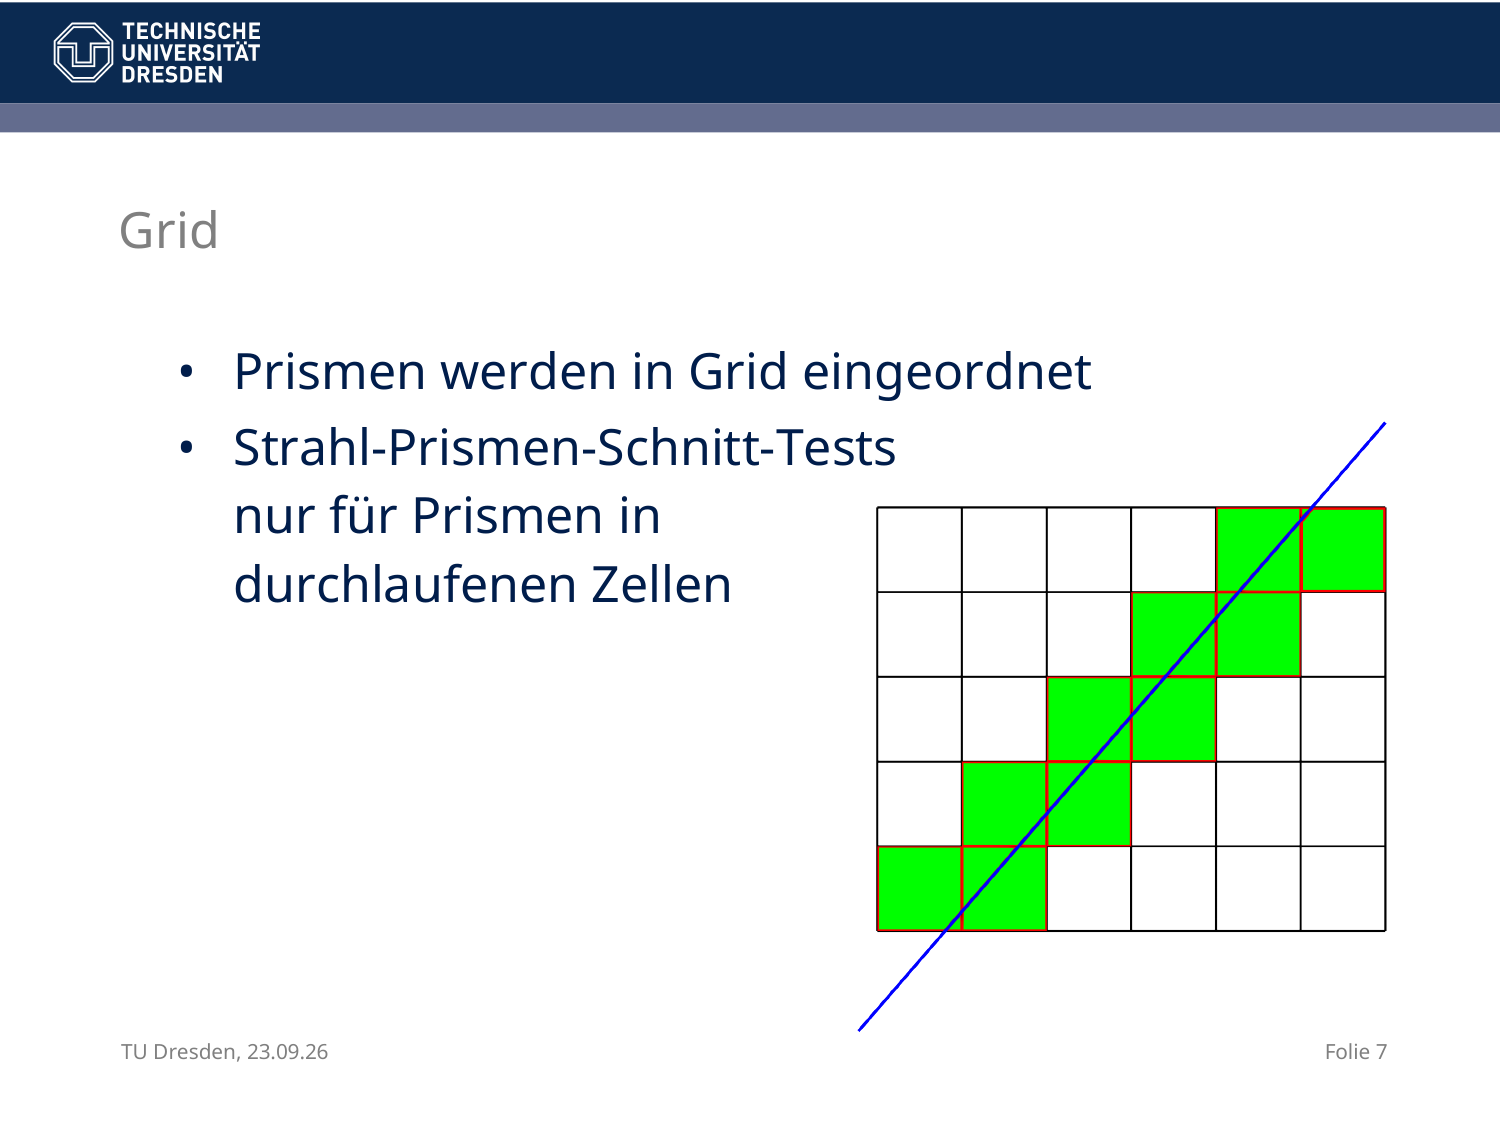

# Grid
Prismen werden in Grid eingeordnet
Strahl-Prismen-Schnitt-Tests
nur für Prismen in
durchlaufenen Zellen
7